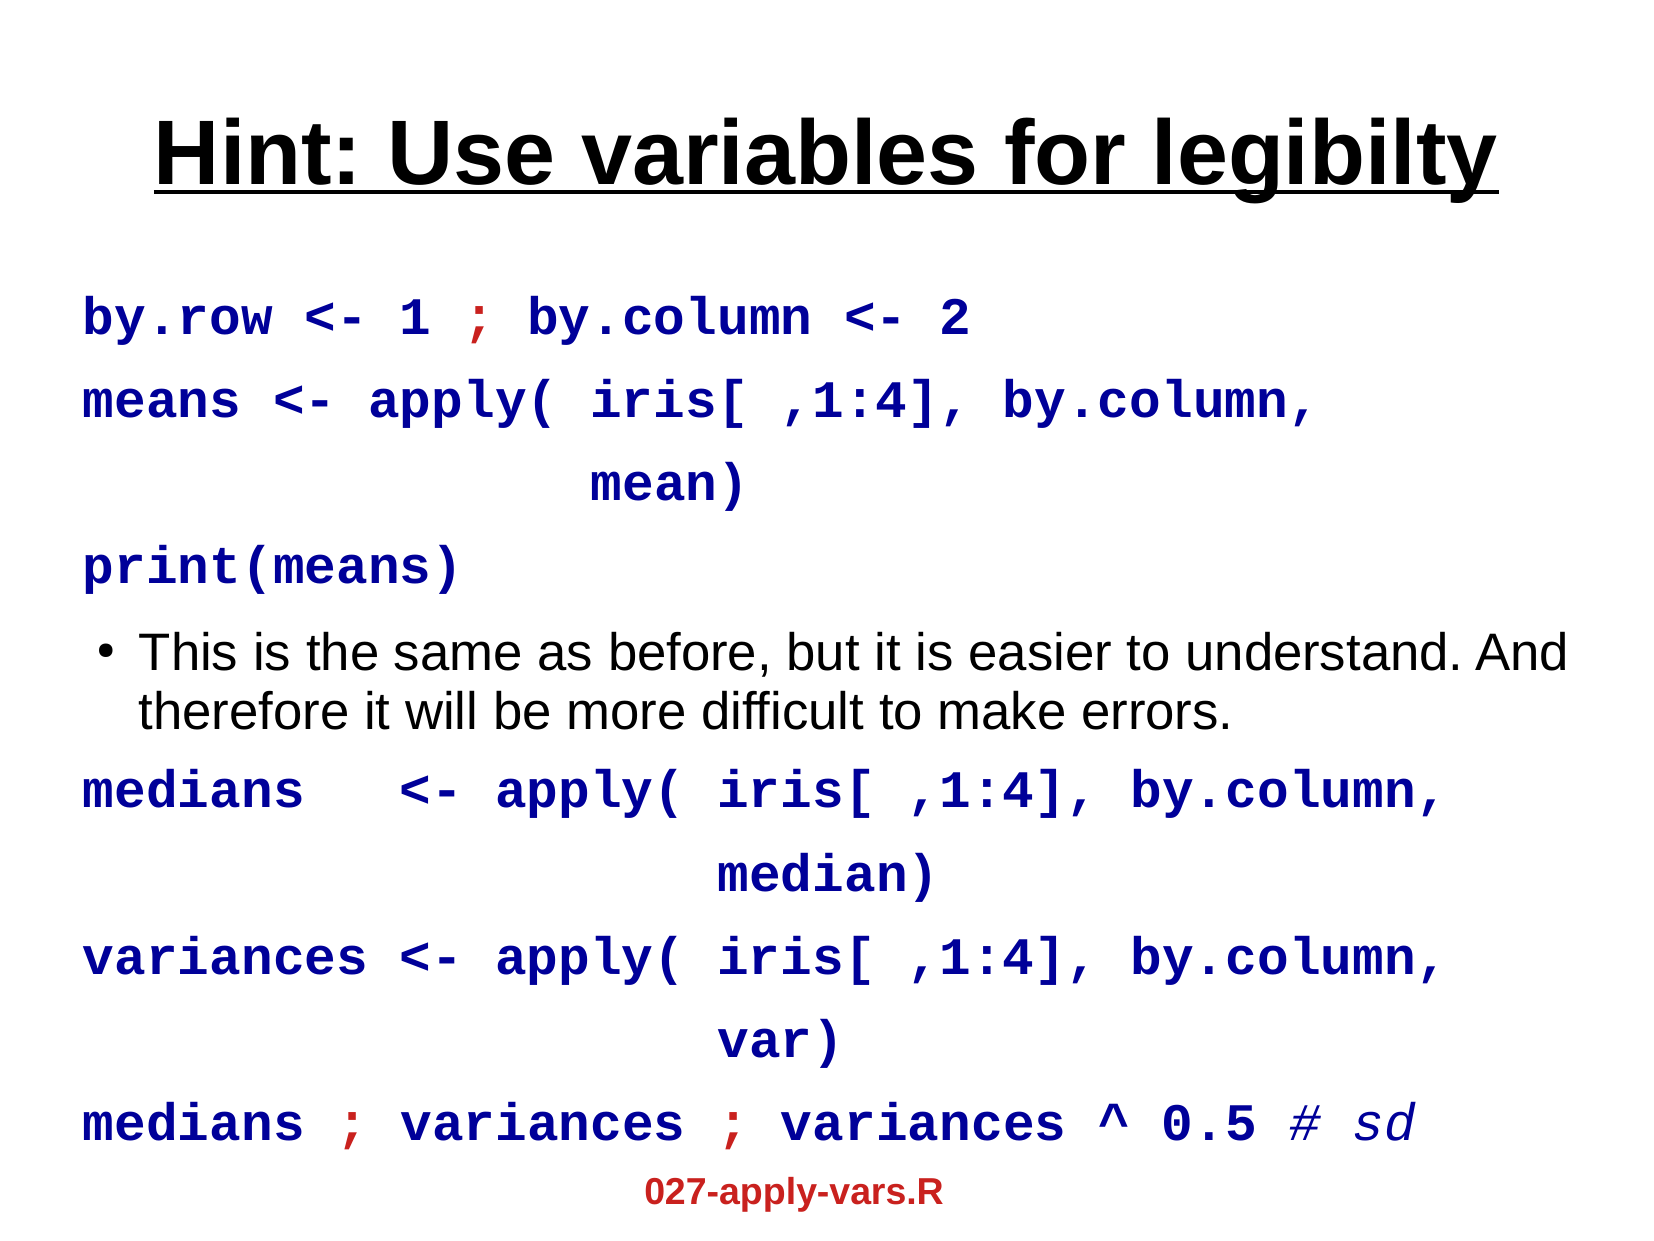

# Hint: Use variables for legibilty
by.row <- 1 ; by.column <- 2
means <- apply( iris[ ,1:4], by.column,
 mean)
print(means)
This is the same as before, but it is easier to understand. And therefore it will be more difficult to make errors.
medians <- apply( iris[ ,1:4], by.column,
 median)
variances <- apply( iris[ ,1:4], by.column,
 var)
medians ; variances ; variances ^ 0.5 # sd
027-apply-vars.R